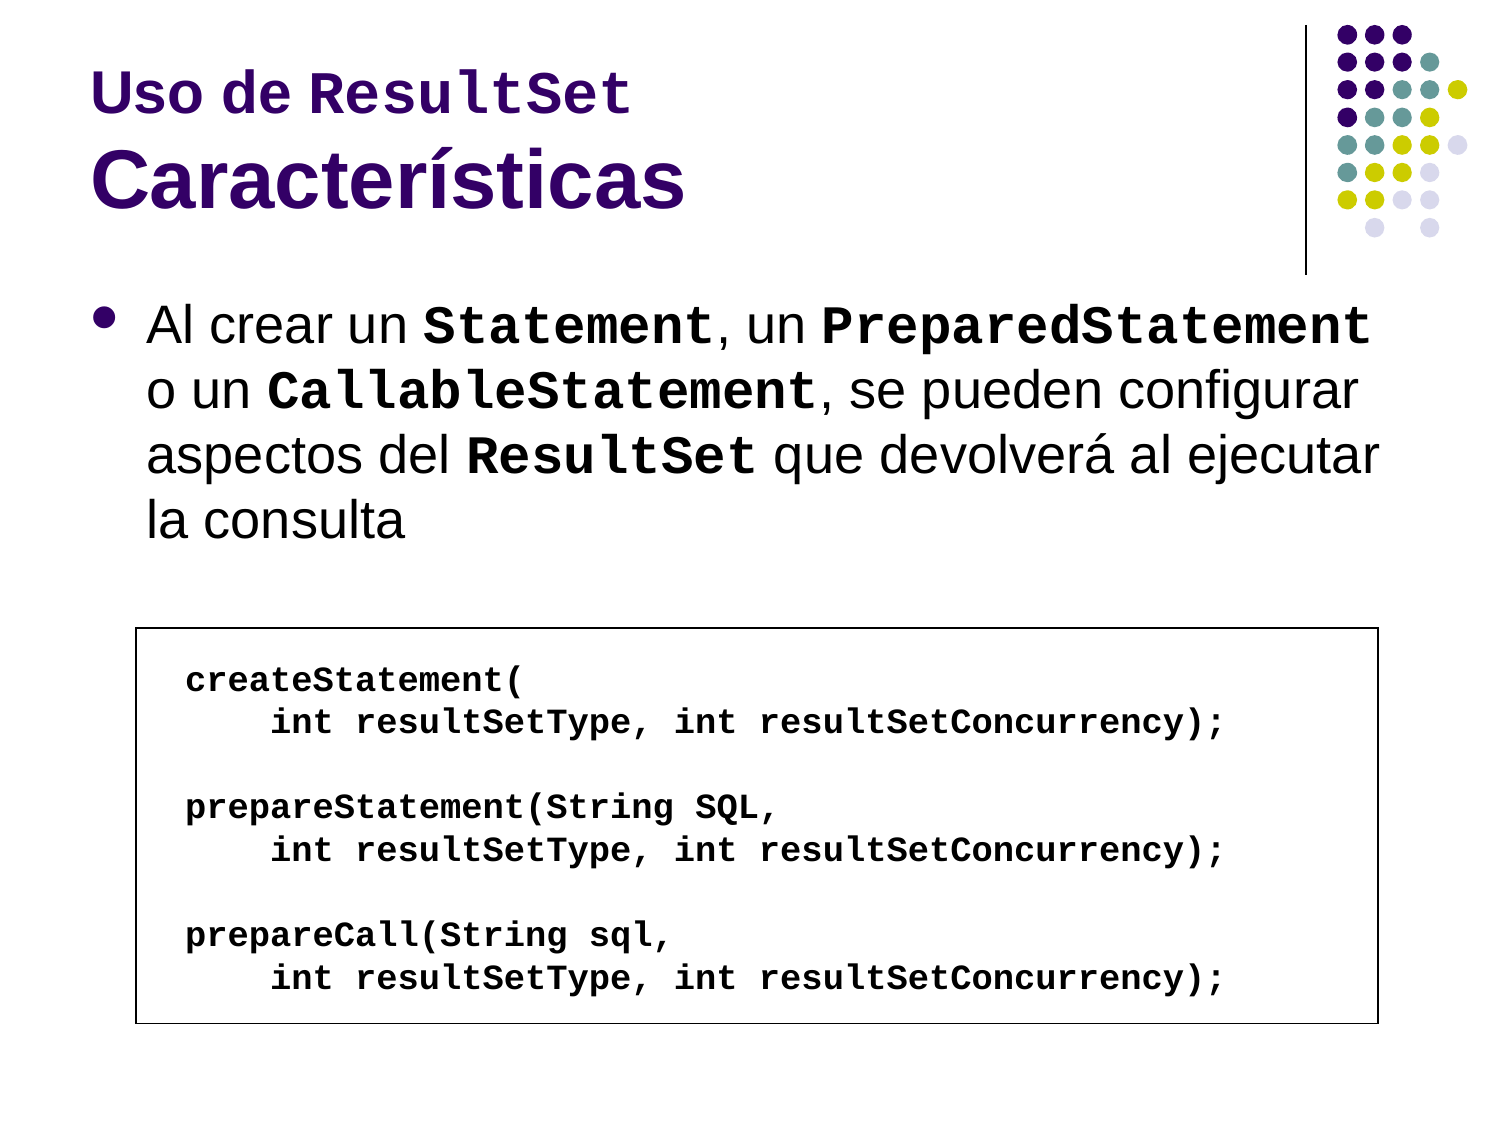

# Uso de ResultSet Características
Al crear un Statement, un PreparedStatement o un CallableStatement, se pueden configurar aspectos del ResultSet que devolverá al ejecutar la consulta
createStatement(
 int resultSetType, int resultSetConcurrency);
prepareStatement(String SQL,
 int resultSetType, int resultSetConcurrency);
prepareCall(String sql,
 int resultSetType, int resultSetConcurrency);